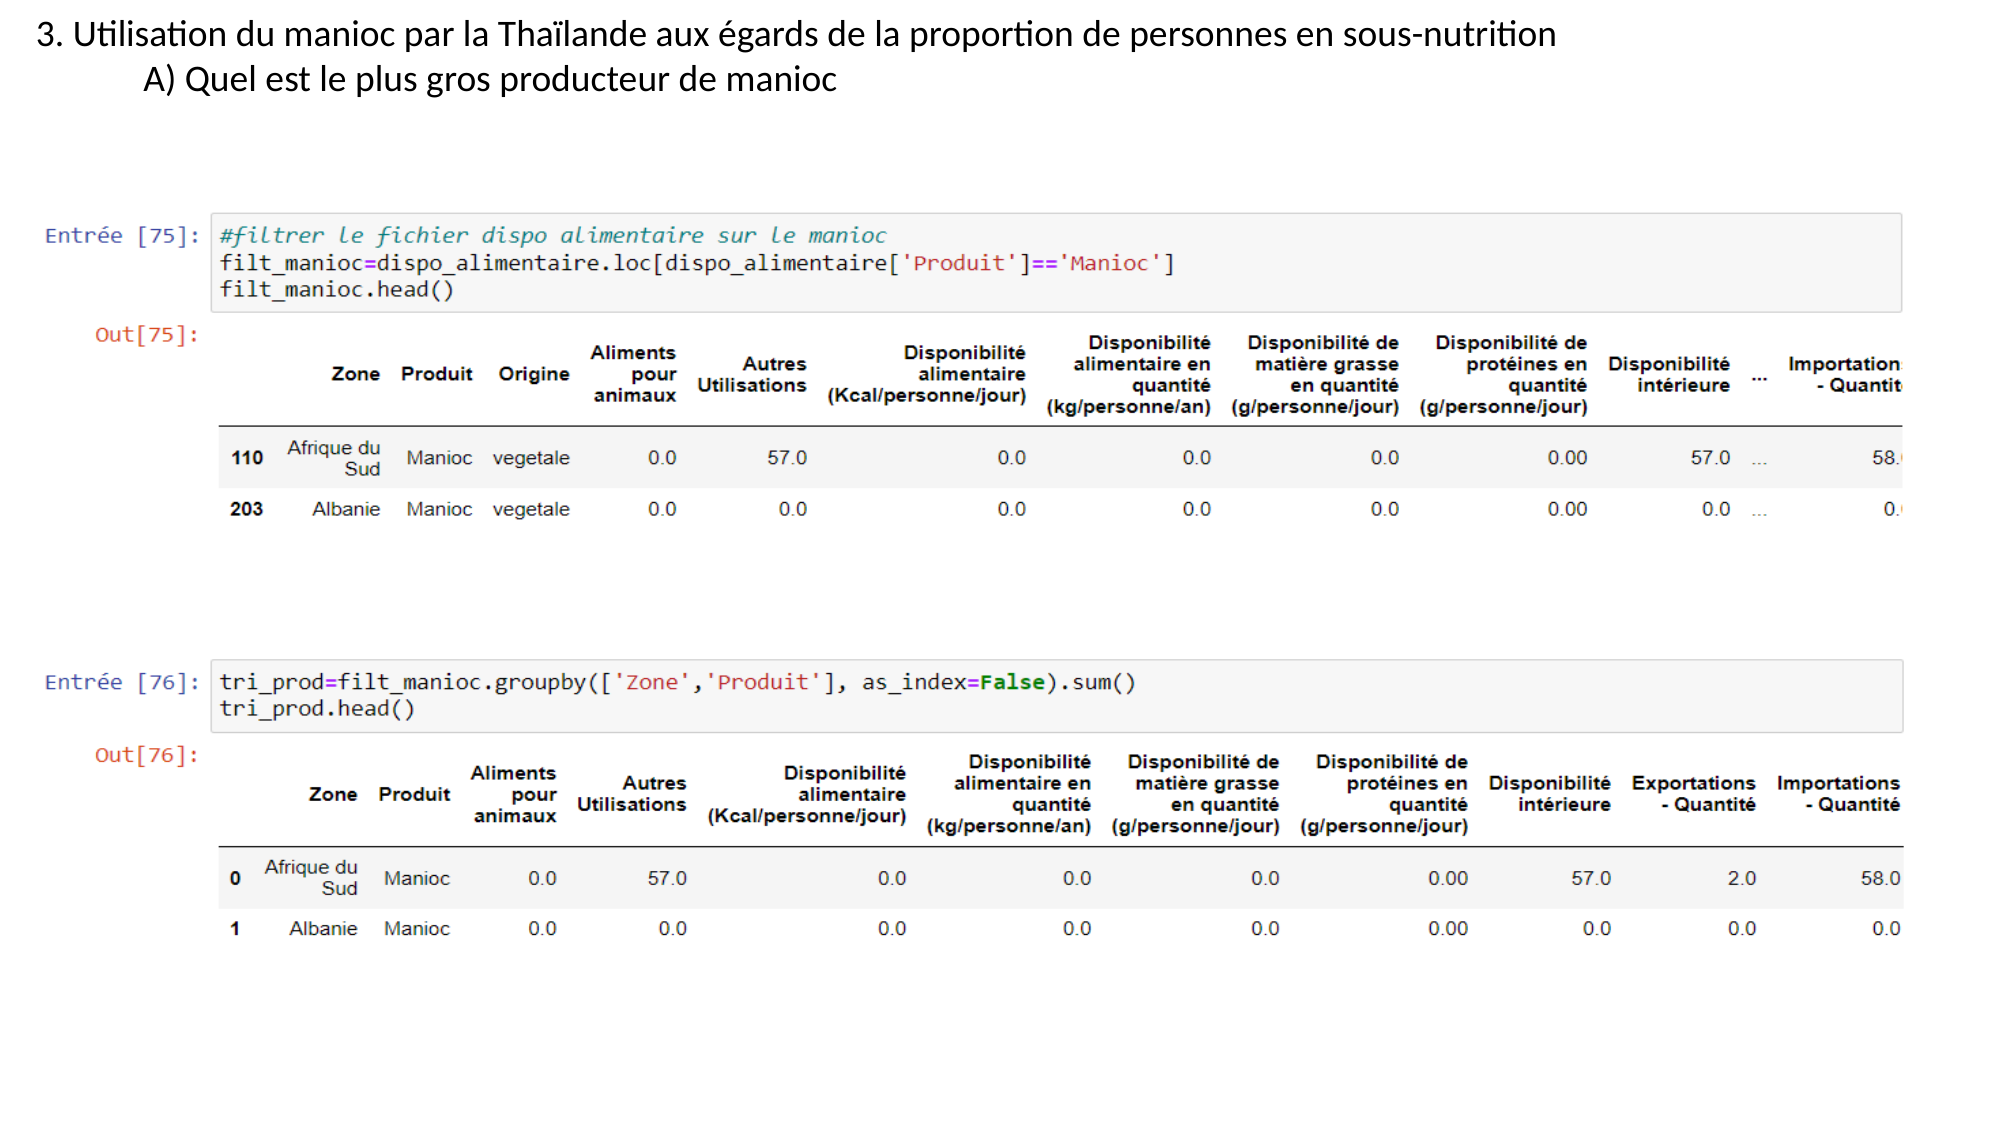

3. Utilisation du manioc par la Thaïlande aux égards de la proportion de personnes en sous-nutrition
A) Quel est le plus gros producteur de manioc